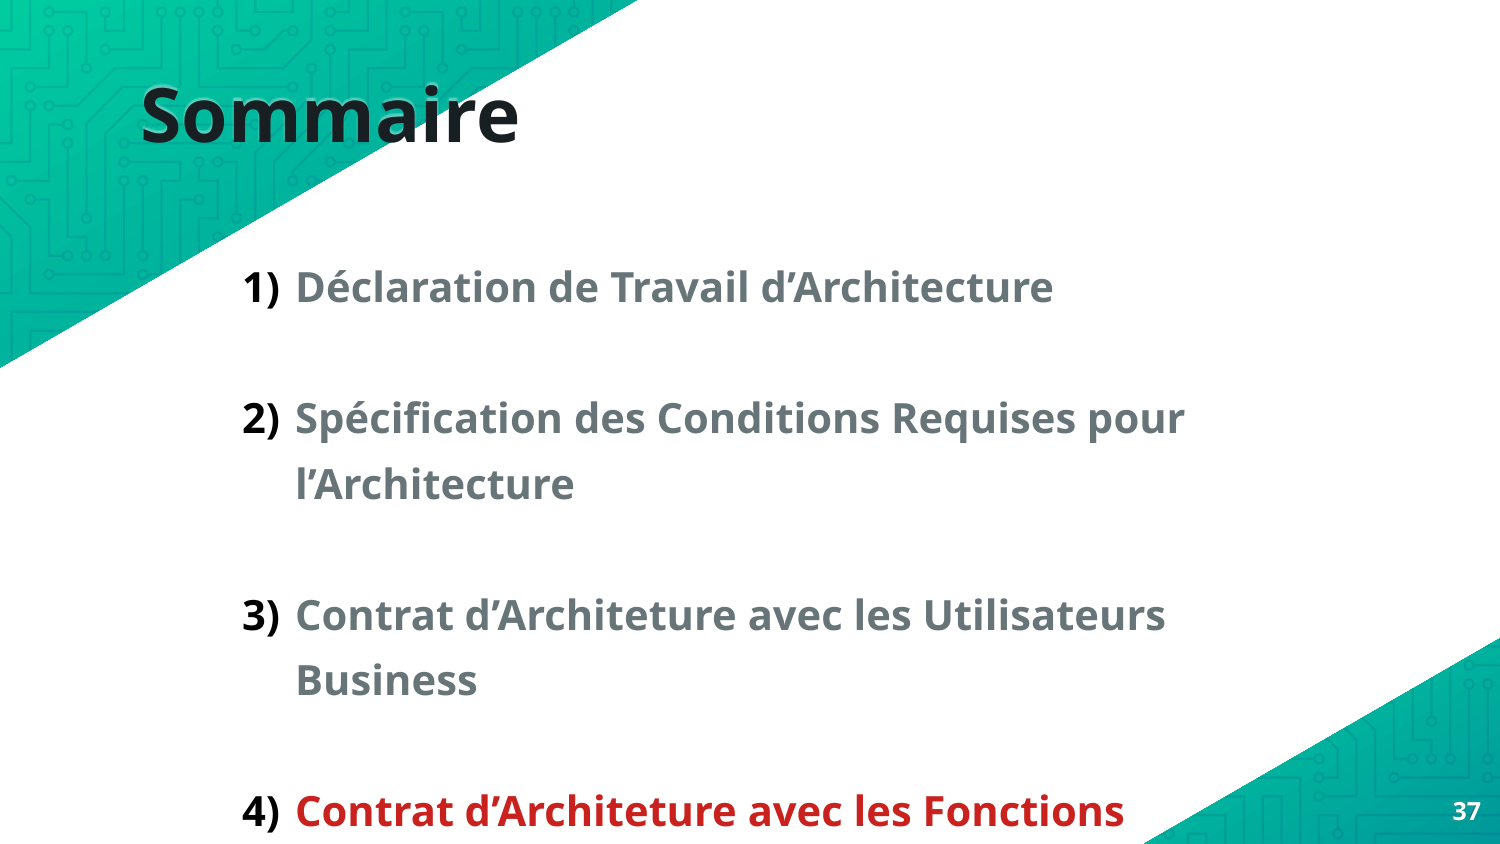

# Sommaire
Déclaration de Travail d’Architecture
Spécification des Conditions Requises pour l’Architecture
Contrat d’Architeture avec les Utilisateurs Business
Contrat d’Architeture avec les Fonctions Développement et Design